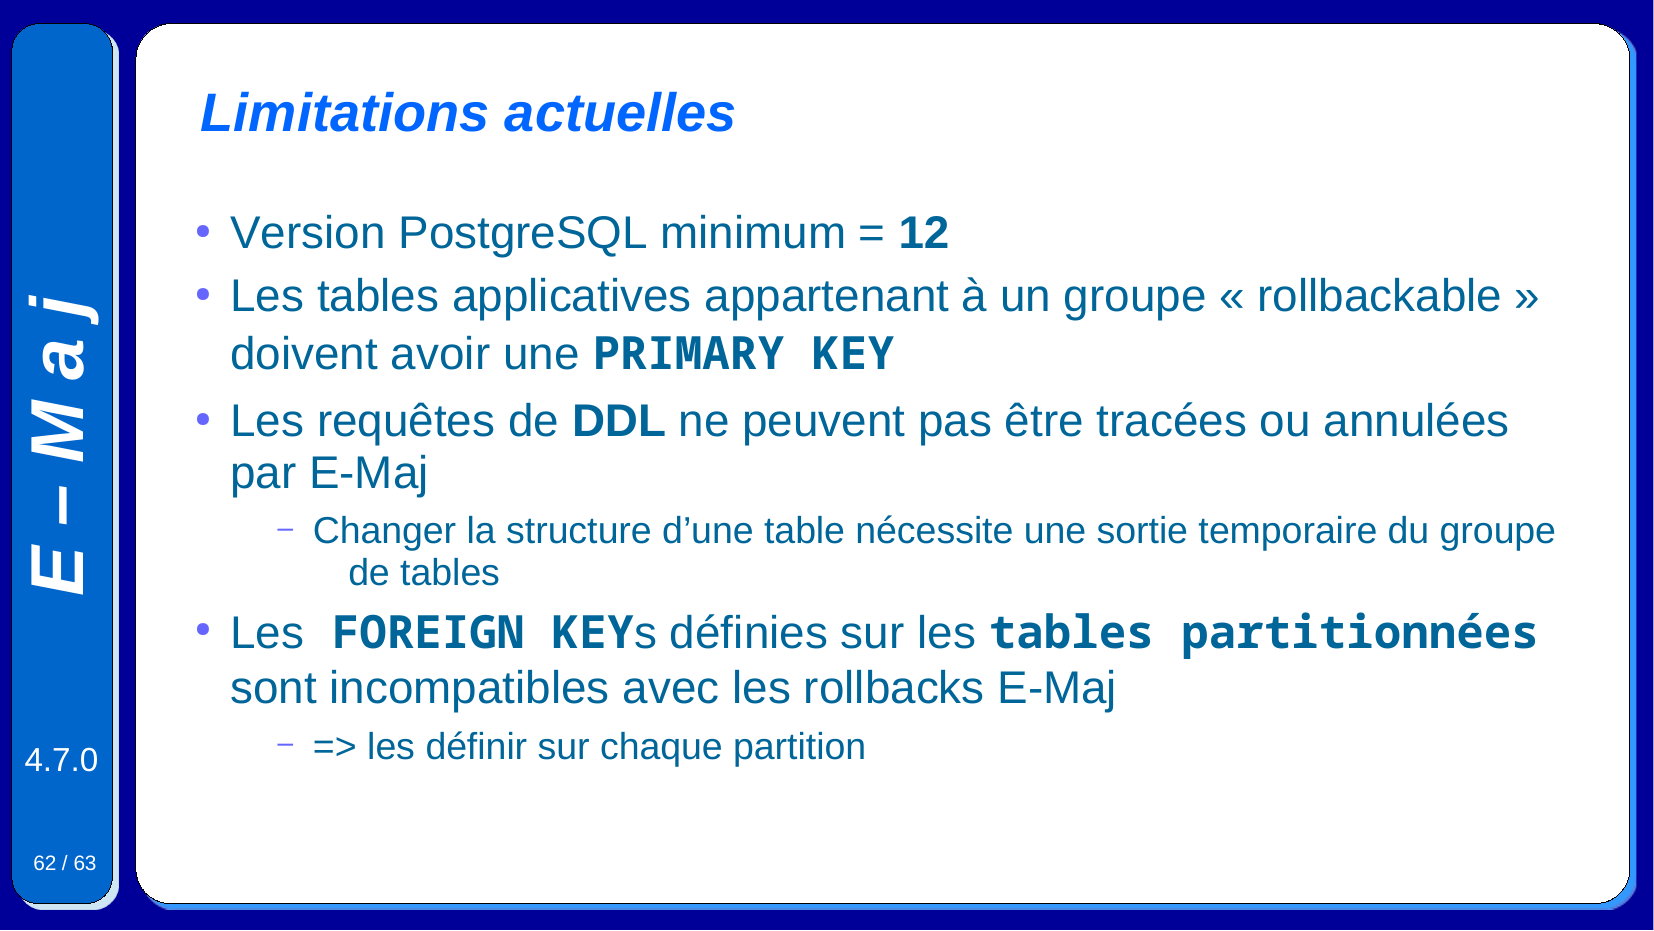

# Limitations actuelles
Version PostgreSQL minimum = 12
Les tables applicatives appartenant à un groupe « rollbackable » doivent avoir une PRIMARY KEY
Les requêtes de DDL ne peuvent pas être tracées ou annulées par E-Maj
Changer la structure d’une table nécessite une sortie temporaire du groupe de tables
Les FOREIGN KEYs définies sur les tables partitionnées sont incompatibles avec les rollbacks E-Maj
=> les définir sur chaque partition